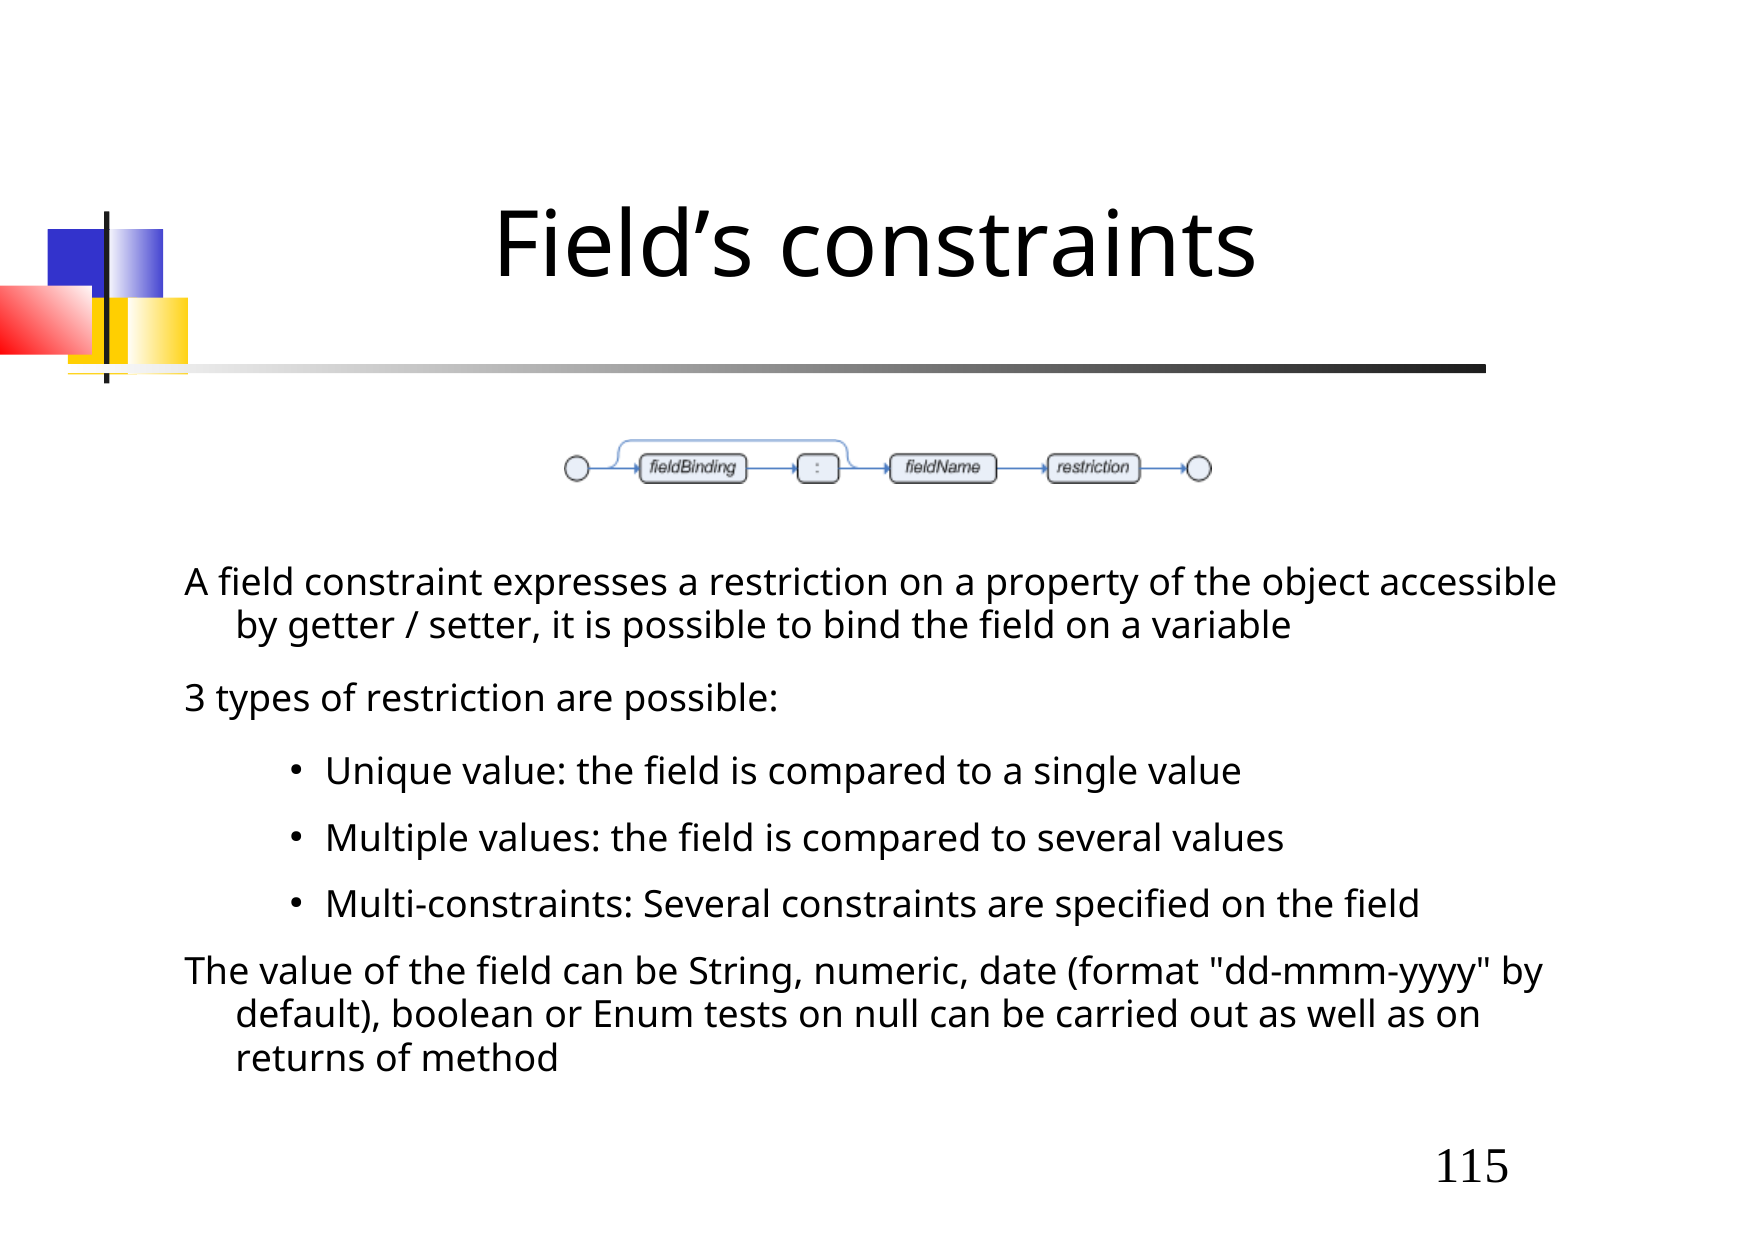

# Field’s constraints
A field constraint expresses a restriction on a property of the object accessible by getter / setter, it is possible to bind the field on a variable
3 types of restriction are possible:
Unique value: the field is compared to a single value
Multiple values: the field is compared to several values
Multi-constraints: Several constraints are specified on the field
The value of the field can be String, numeric, date (format "dd-mmm-yyyy" by default), boolean or Enum tests on null can be carried out as well as on returns of method